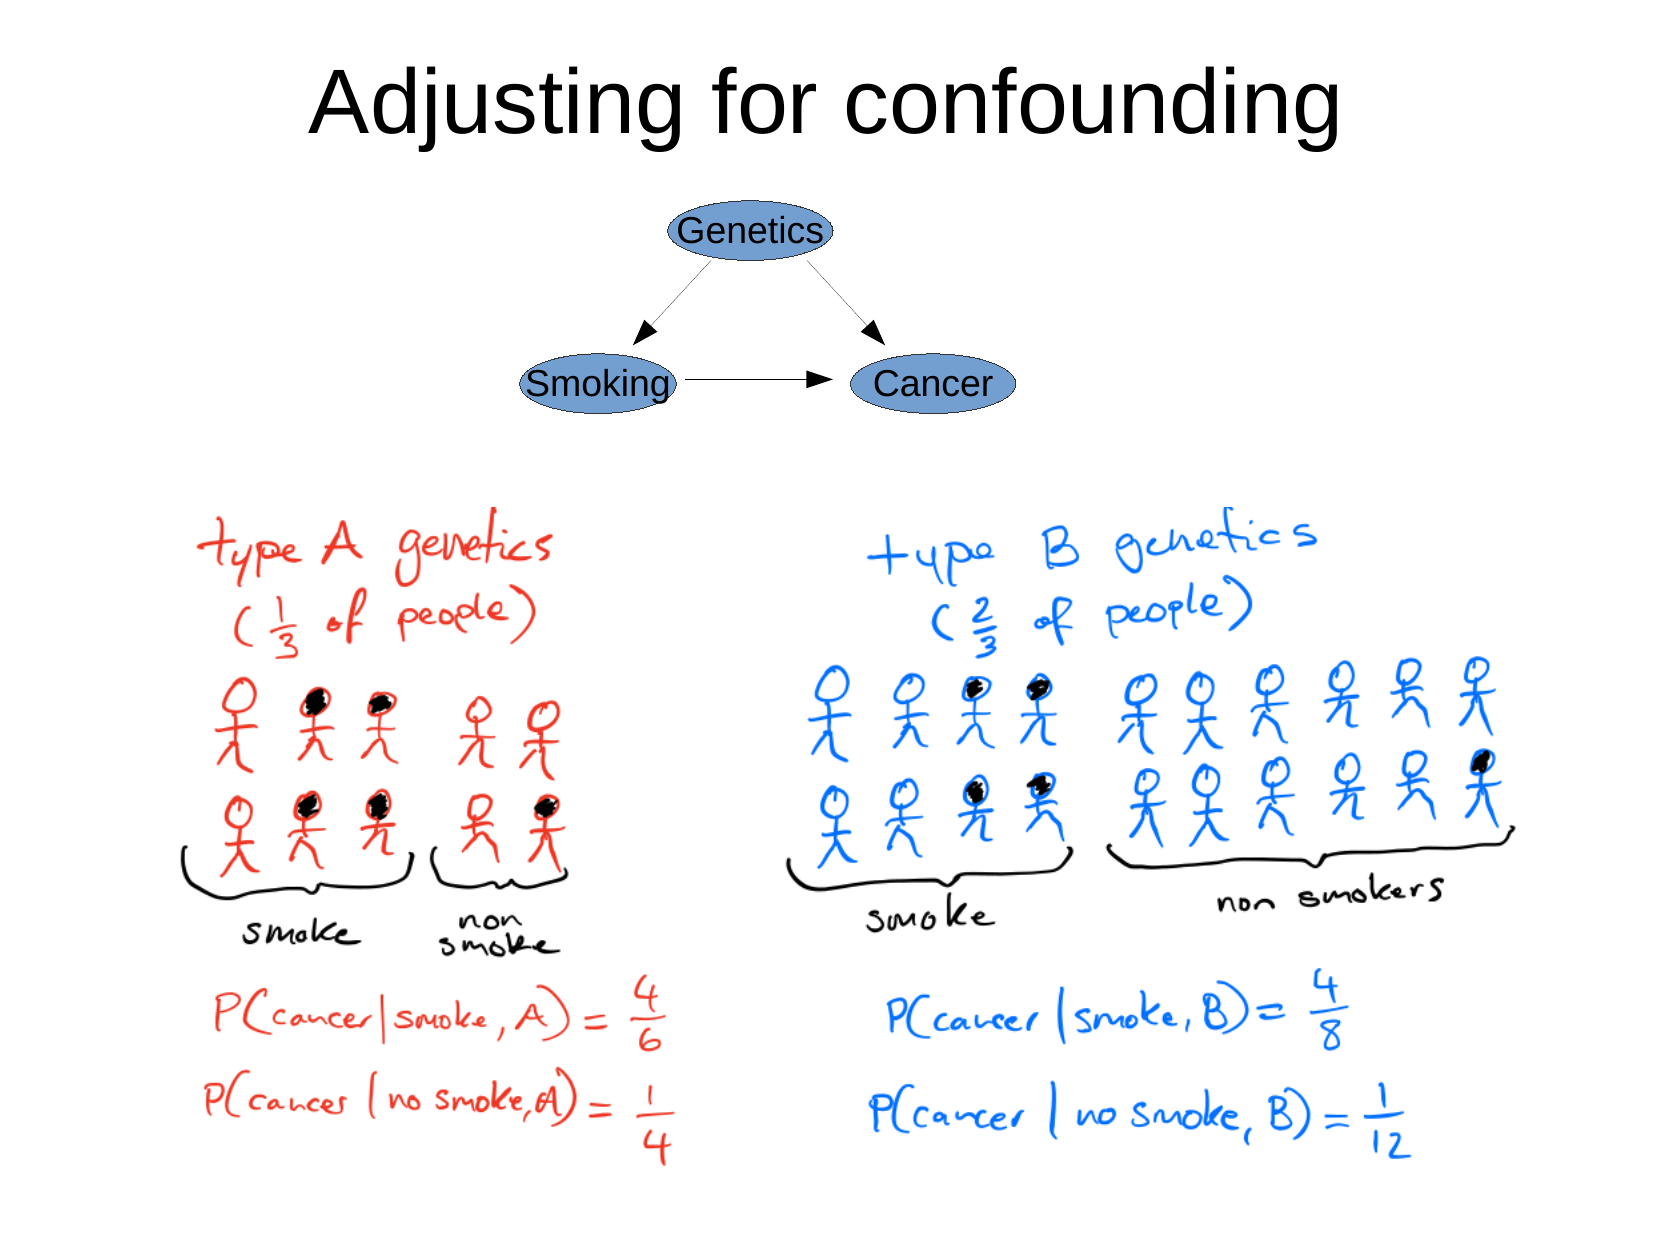

# Adjusting for confounding
Genetics
Smoking
Cancer